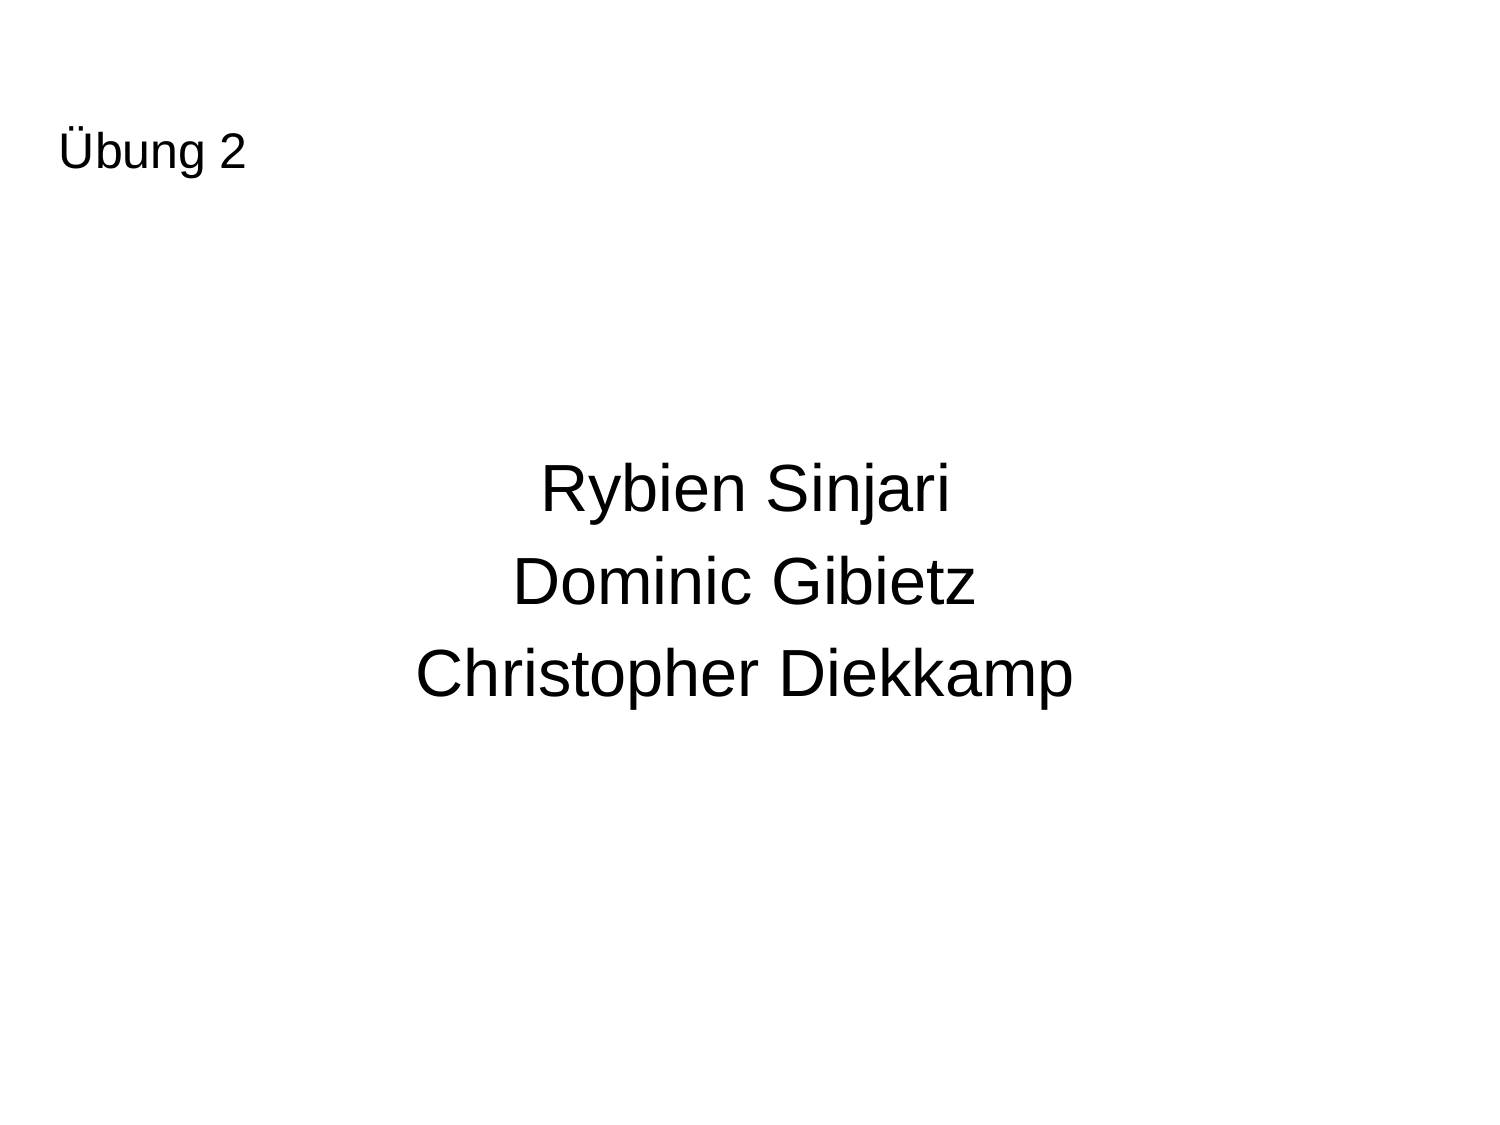

Übung 2
# Rybien Sinjari
Dominic Gibietz
Christopher Diekkamp